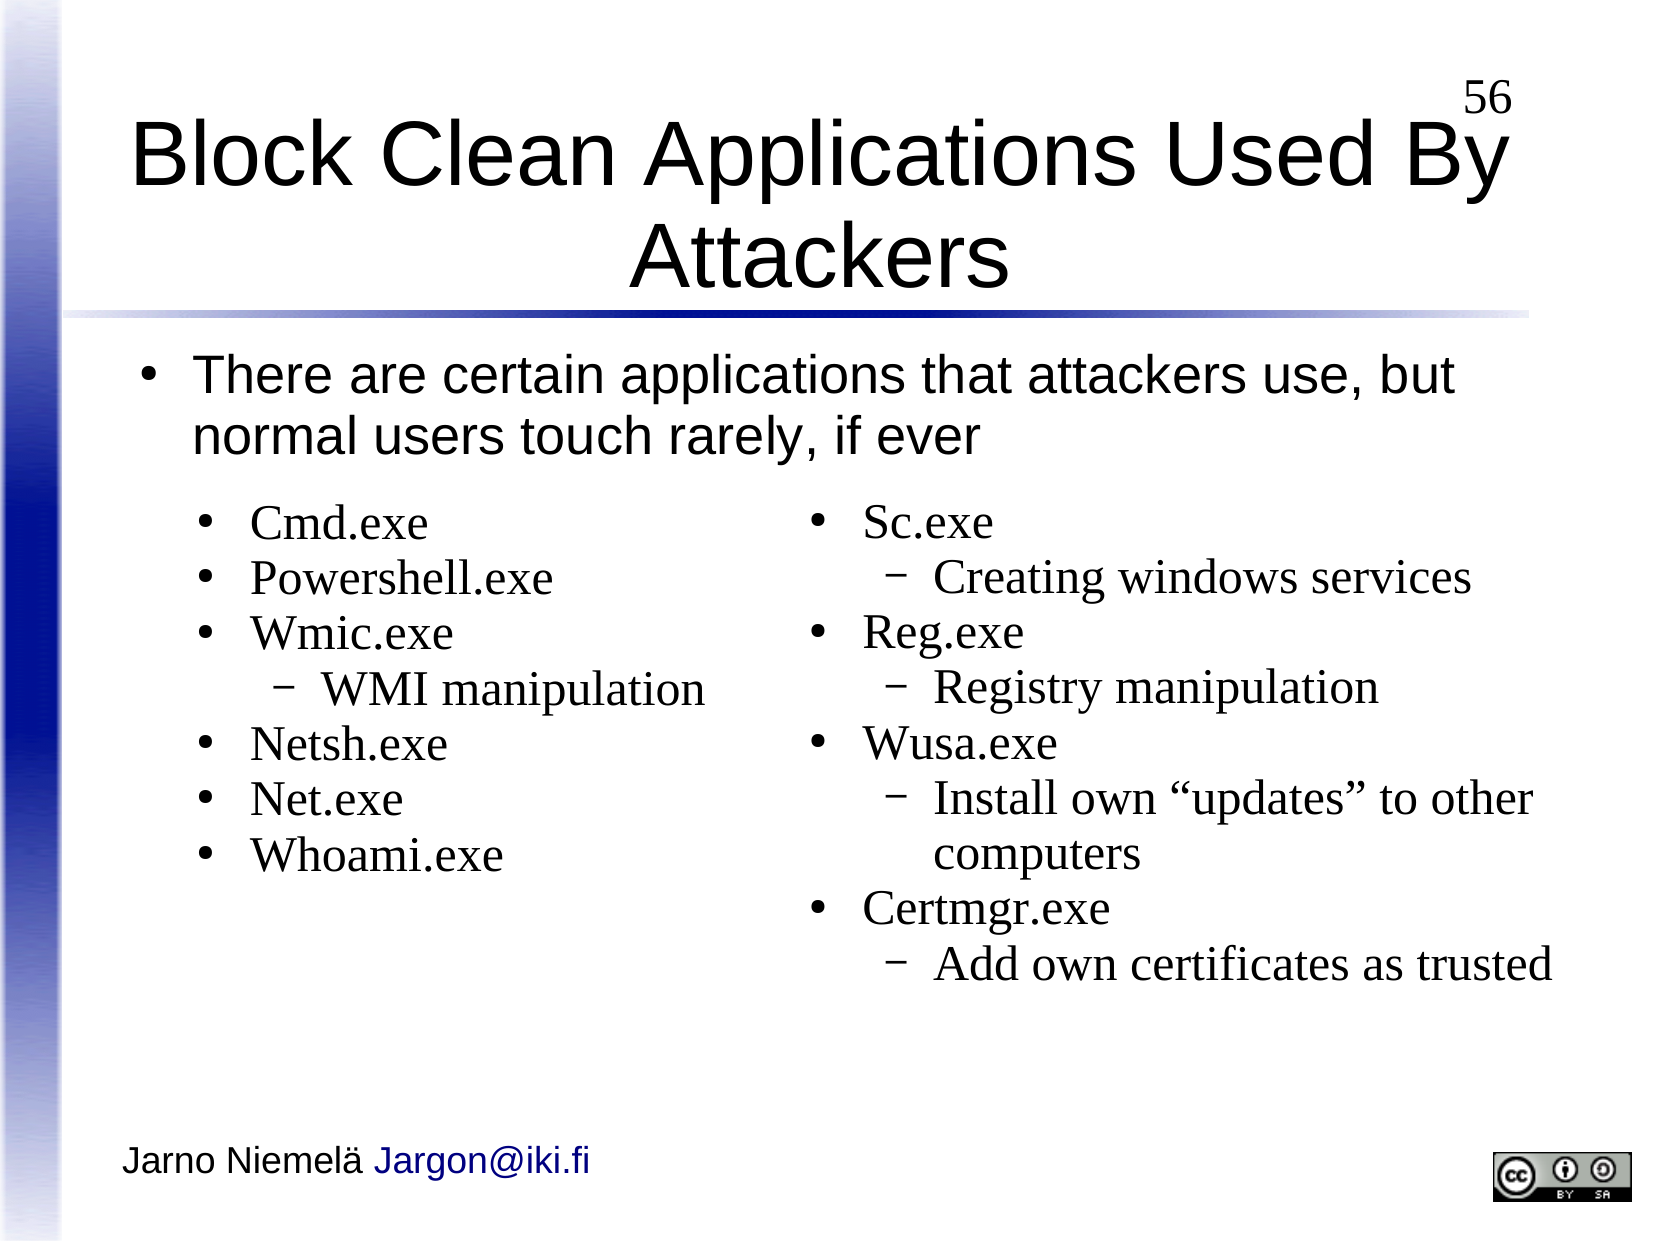

# Block Clean Applications Used By Attackers
There are certain applications that attackers use, but normal users touch rarely, if ever
Sc.exe
Creating windows services
Reg.exe
Registry manipulation
Wusa.exe
Install own “updates” to other computers
Certmgr.exe
Add own certificates as trusted
Cmd.exe
Powershell.exe
Wmic.exe
WMI manipulation
Netsh.exe
Net.exe
Whoami.exe